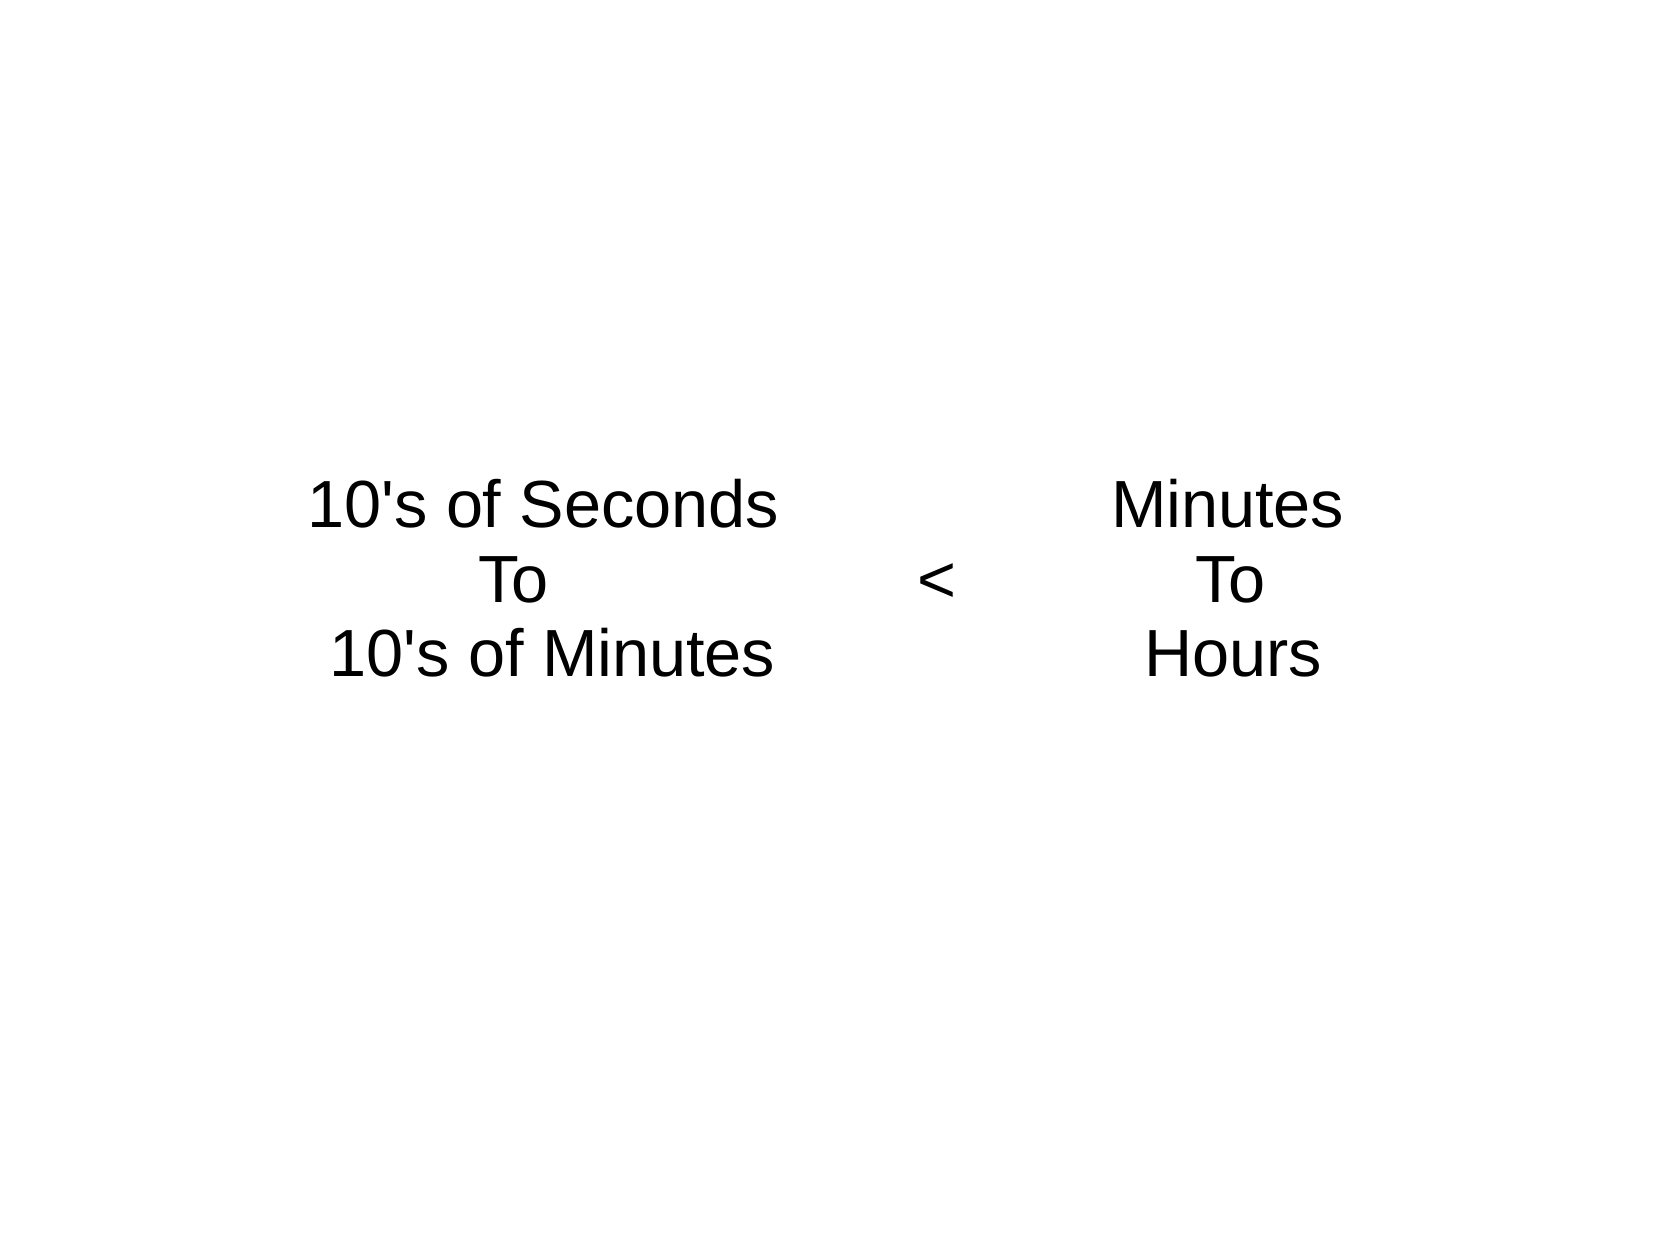

# 10's of Seconds Minutes
 To < To
10's of Minutes Hours